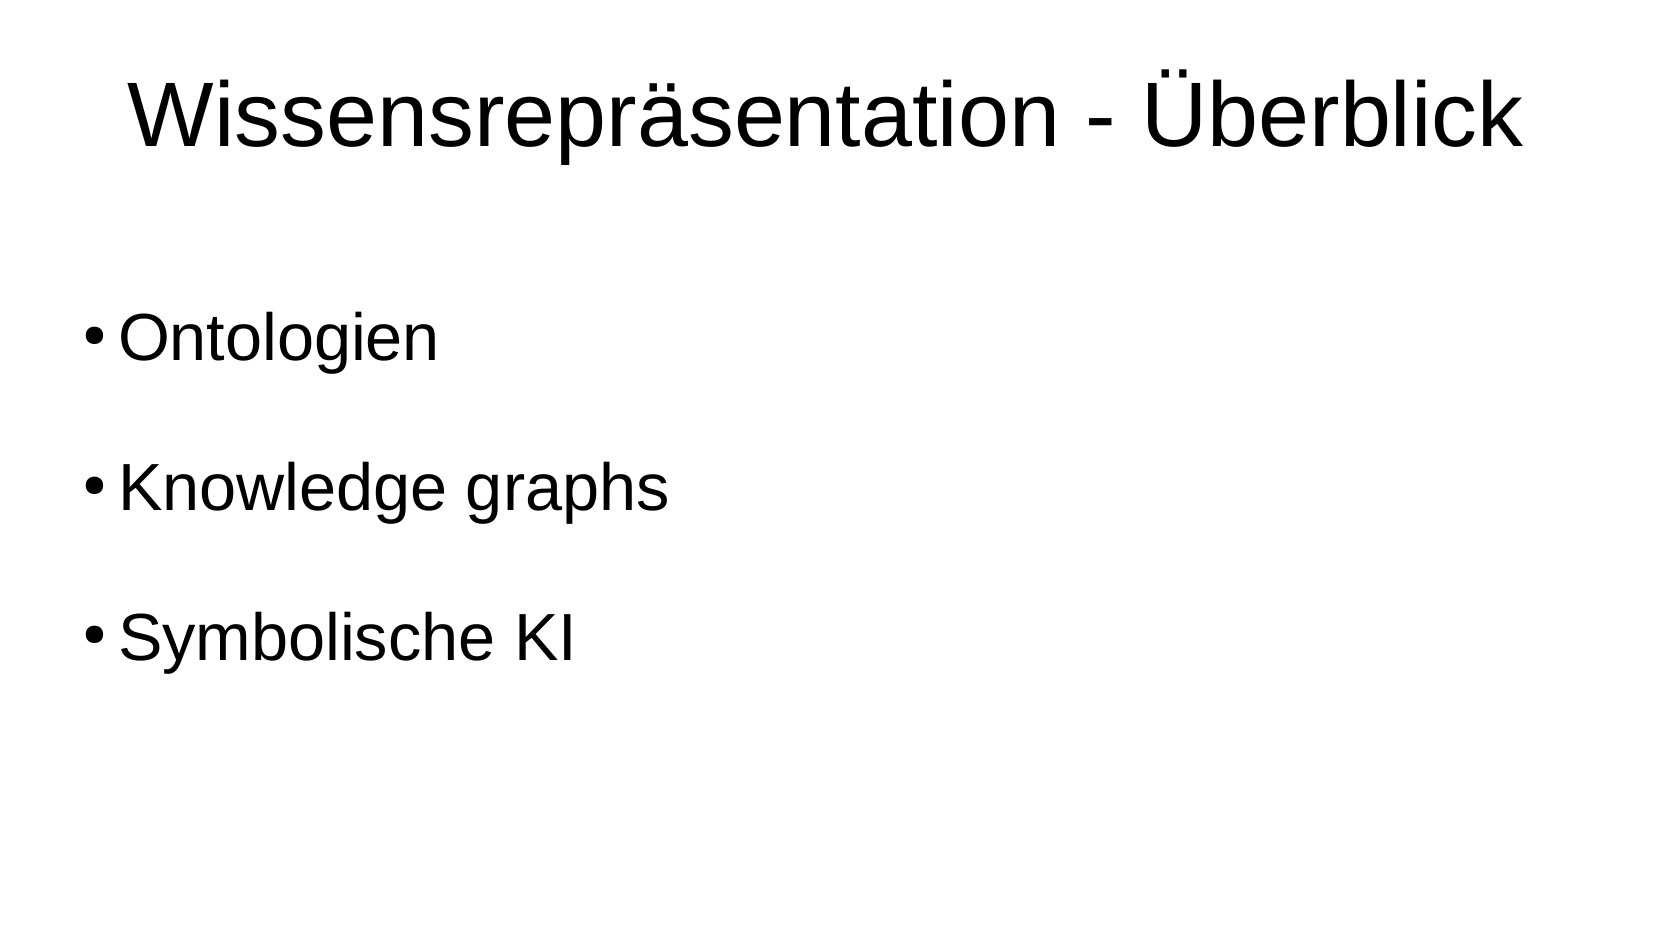

# Wissensrepräsentation - Überblick
Ontologien
Knowledge graphs
Symbolische KI